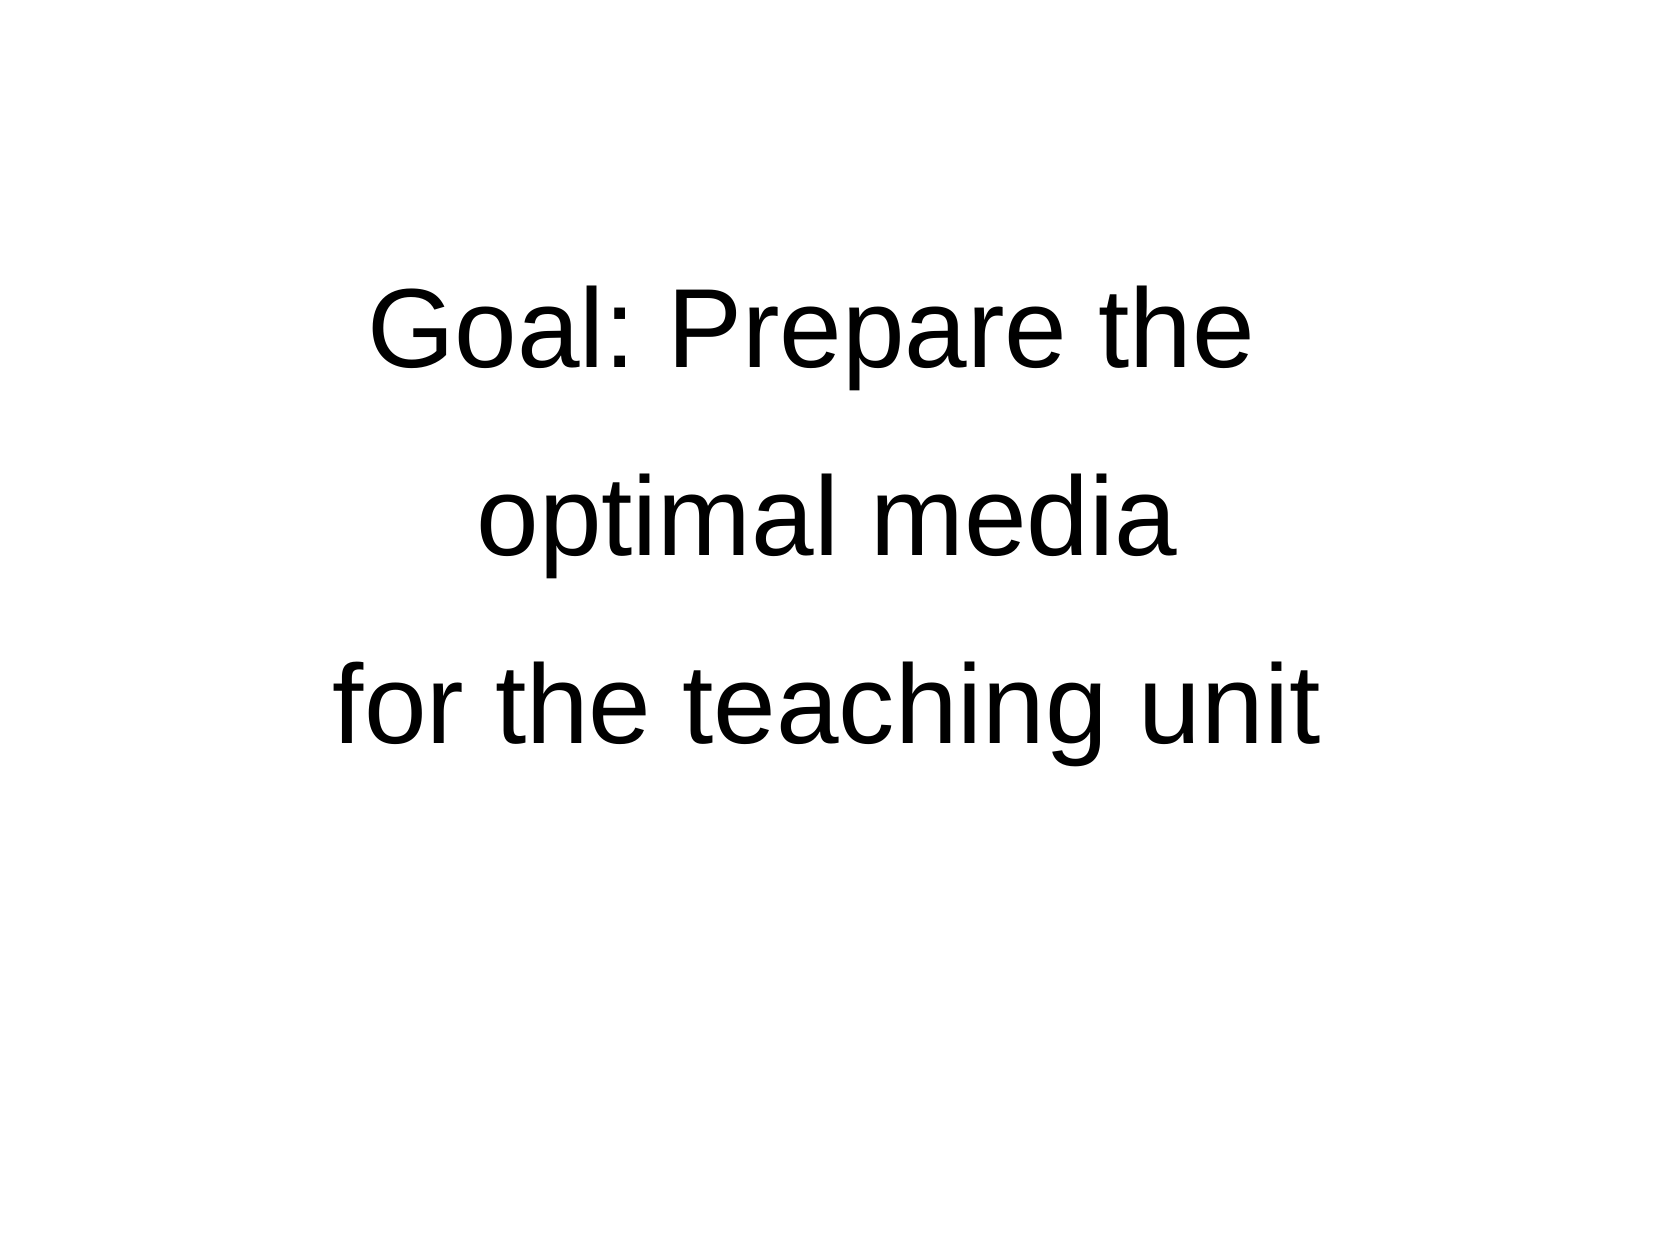

# Goal: Prepare the optimal media for the teaching unit